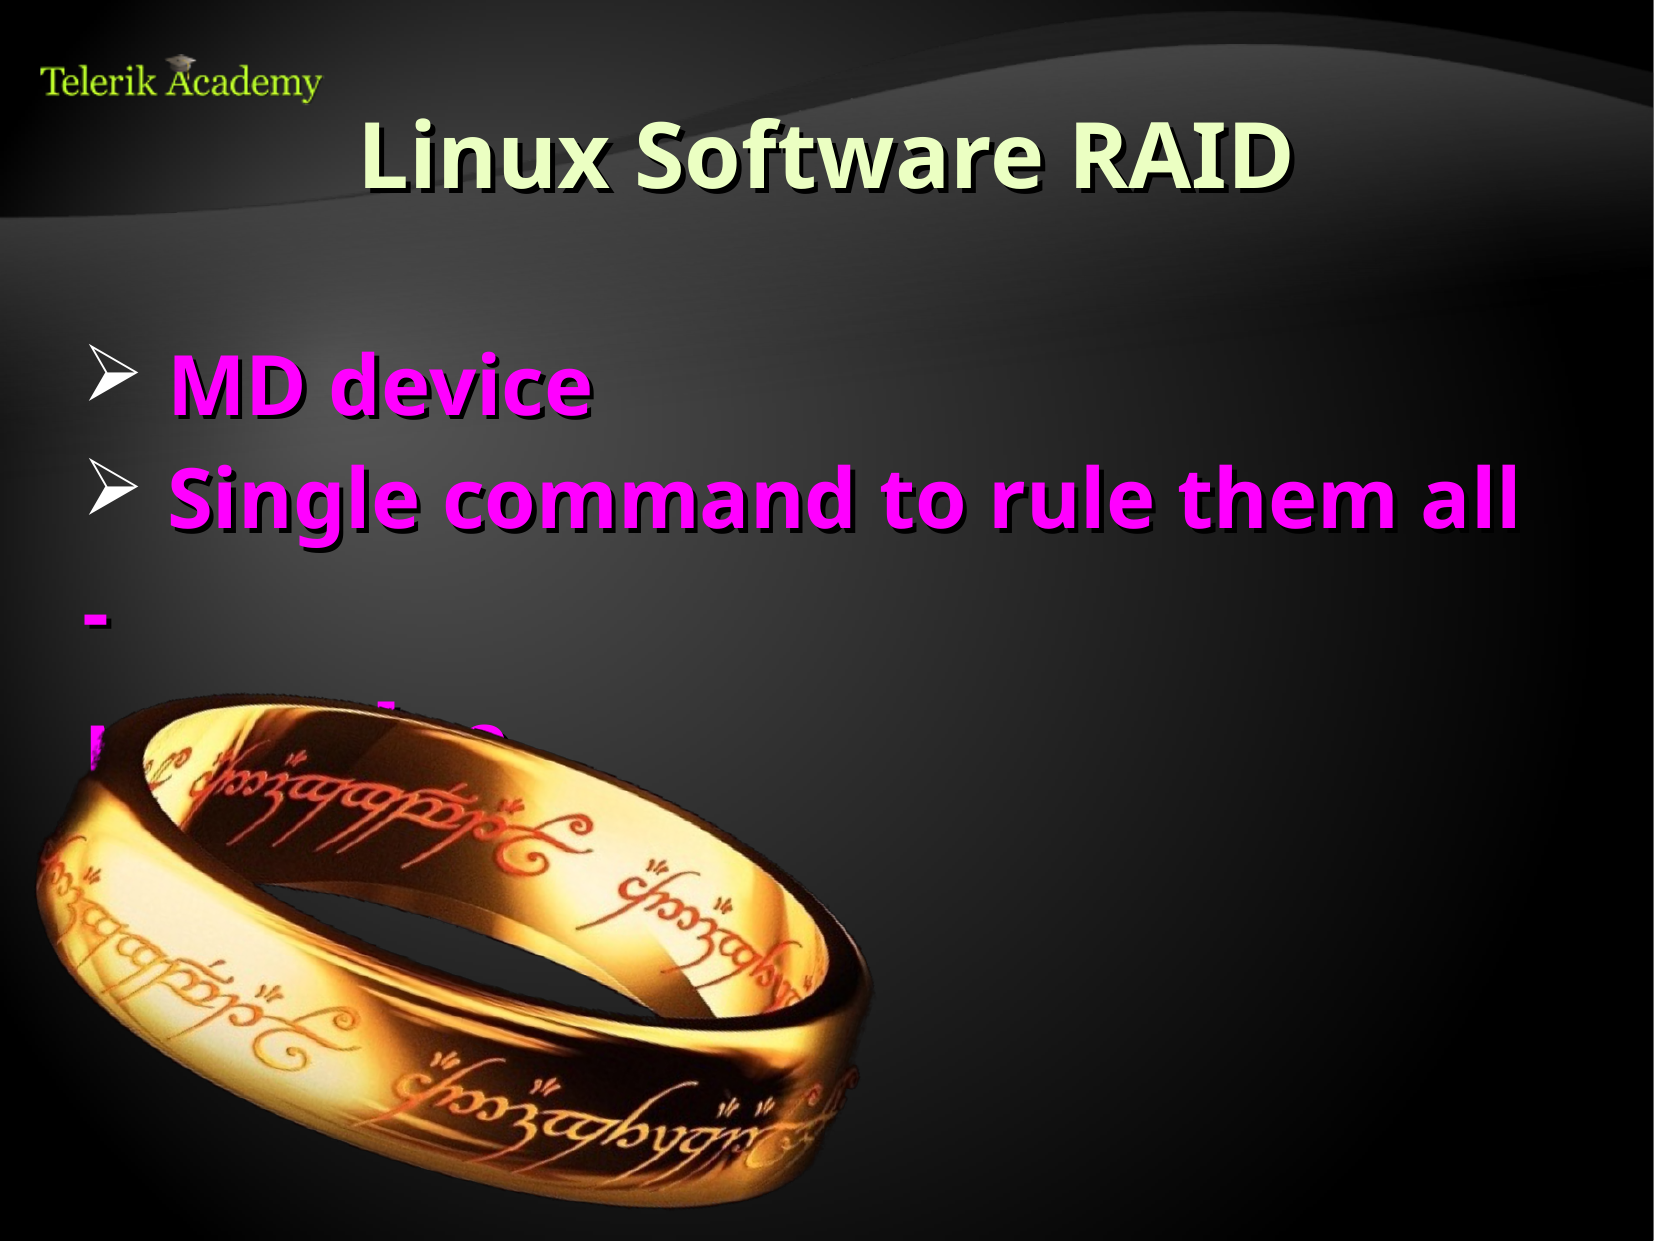

# Linux Software RAID
 MD device
 Single command to rule them all - 														mdadm